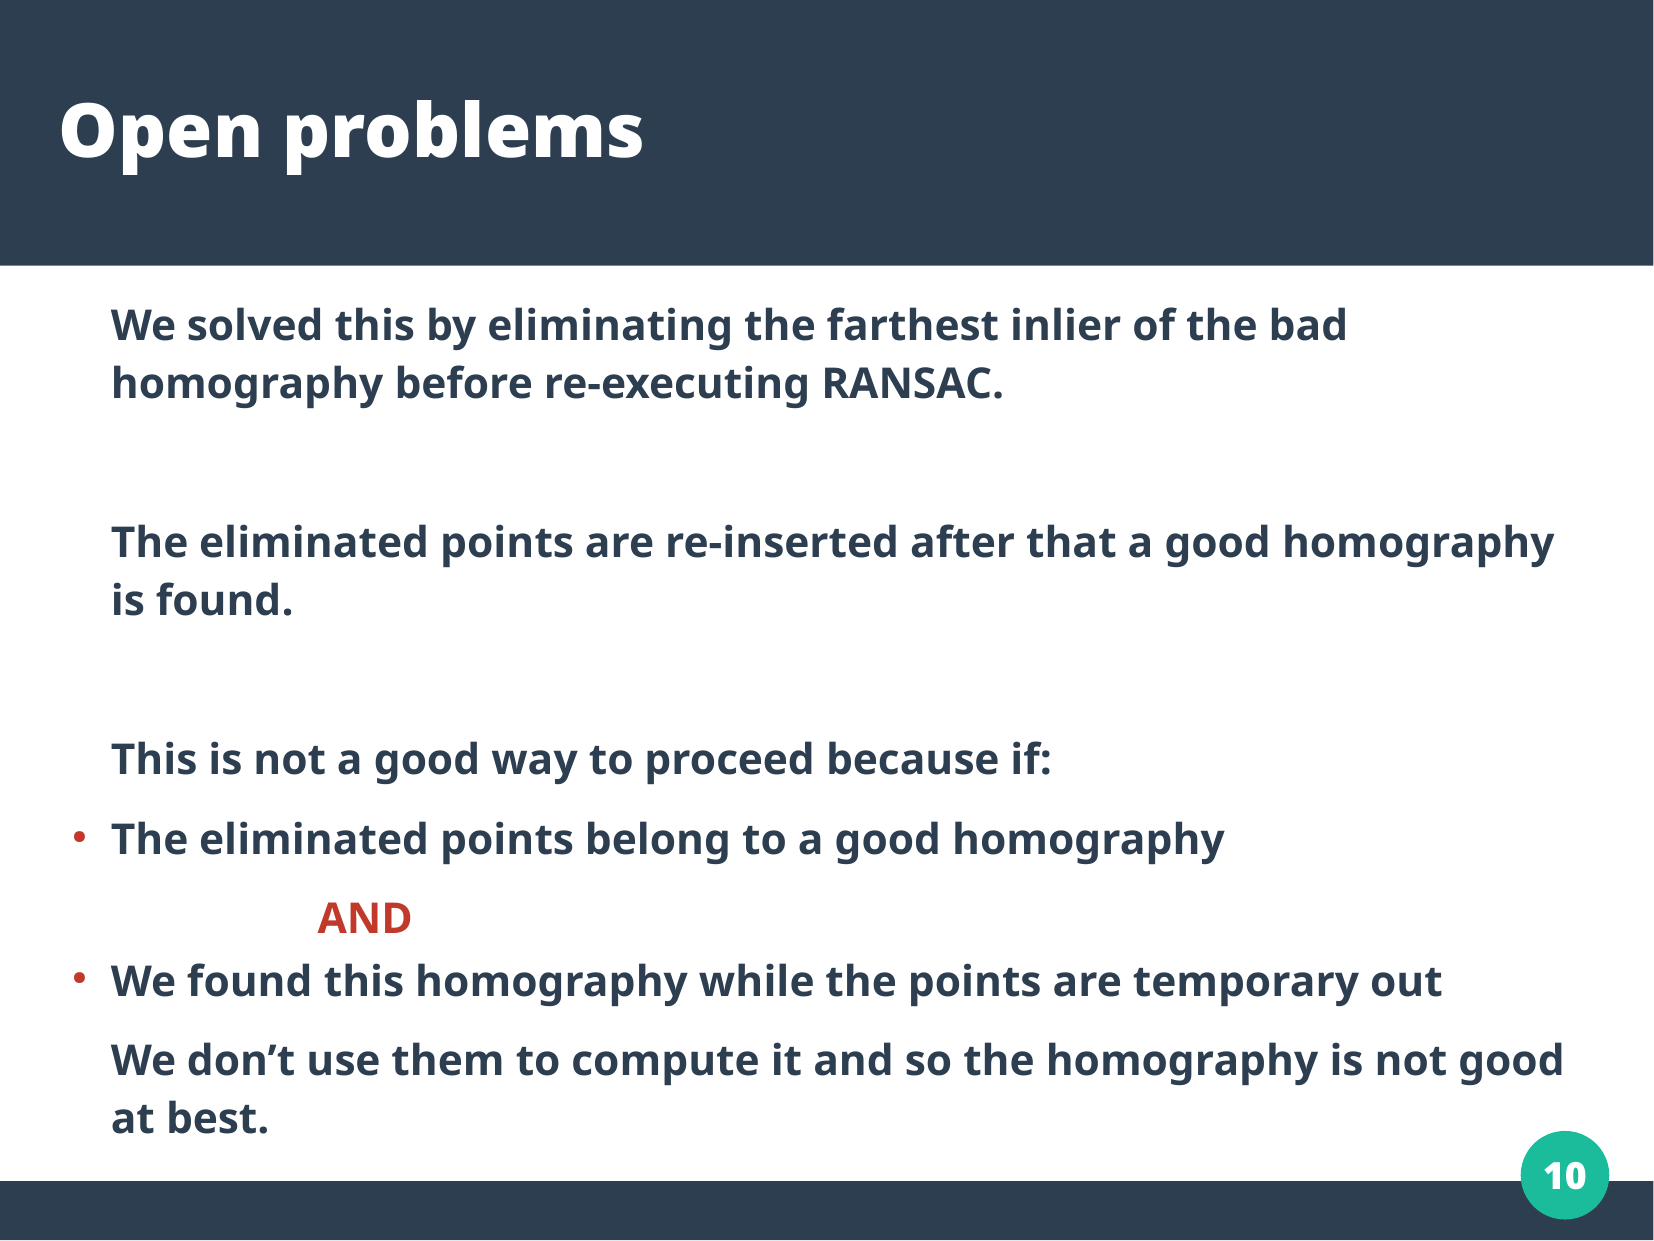

# Open problems
We solved this by eliminating the farthest inlier of the bad homography before re-executing RANSAC.
The eliminated points are re-inserted after that a good homography is found.
This is not a good way to proceed because if:
The eliminated points belong to a good homography
AND
We found this homography while the points are temporary out
We don’t use them to compute it and so the homography is not good at best.
10